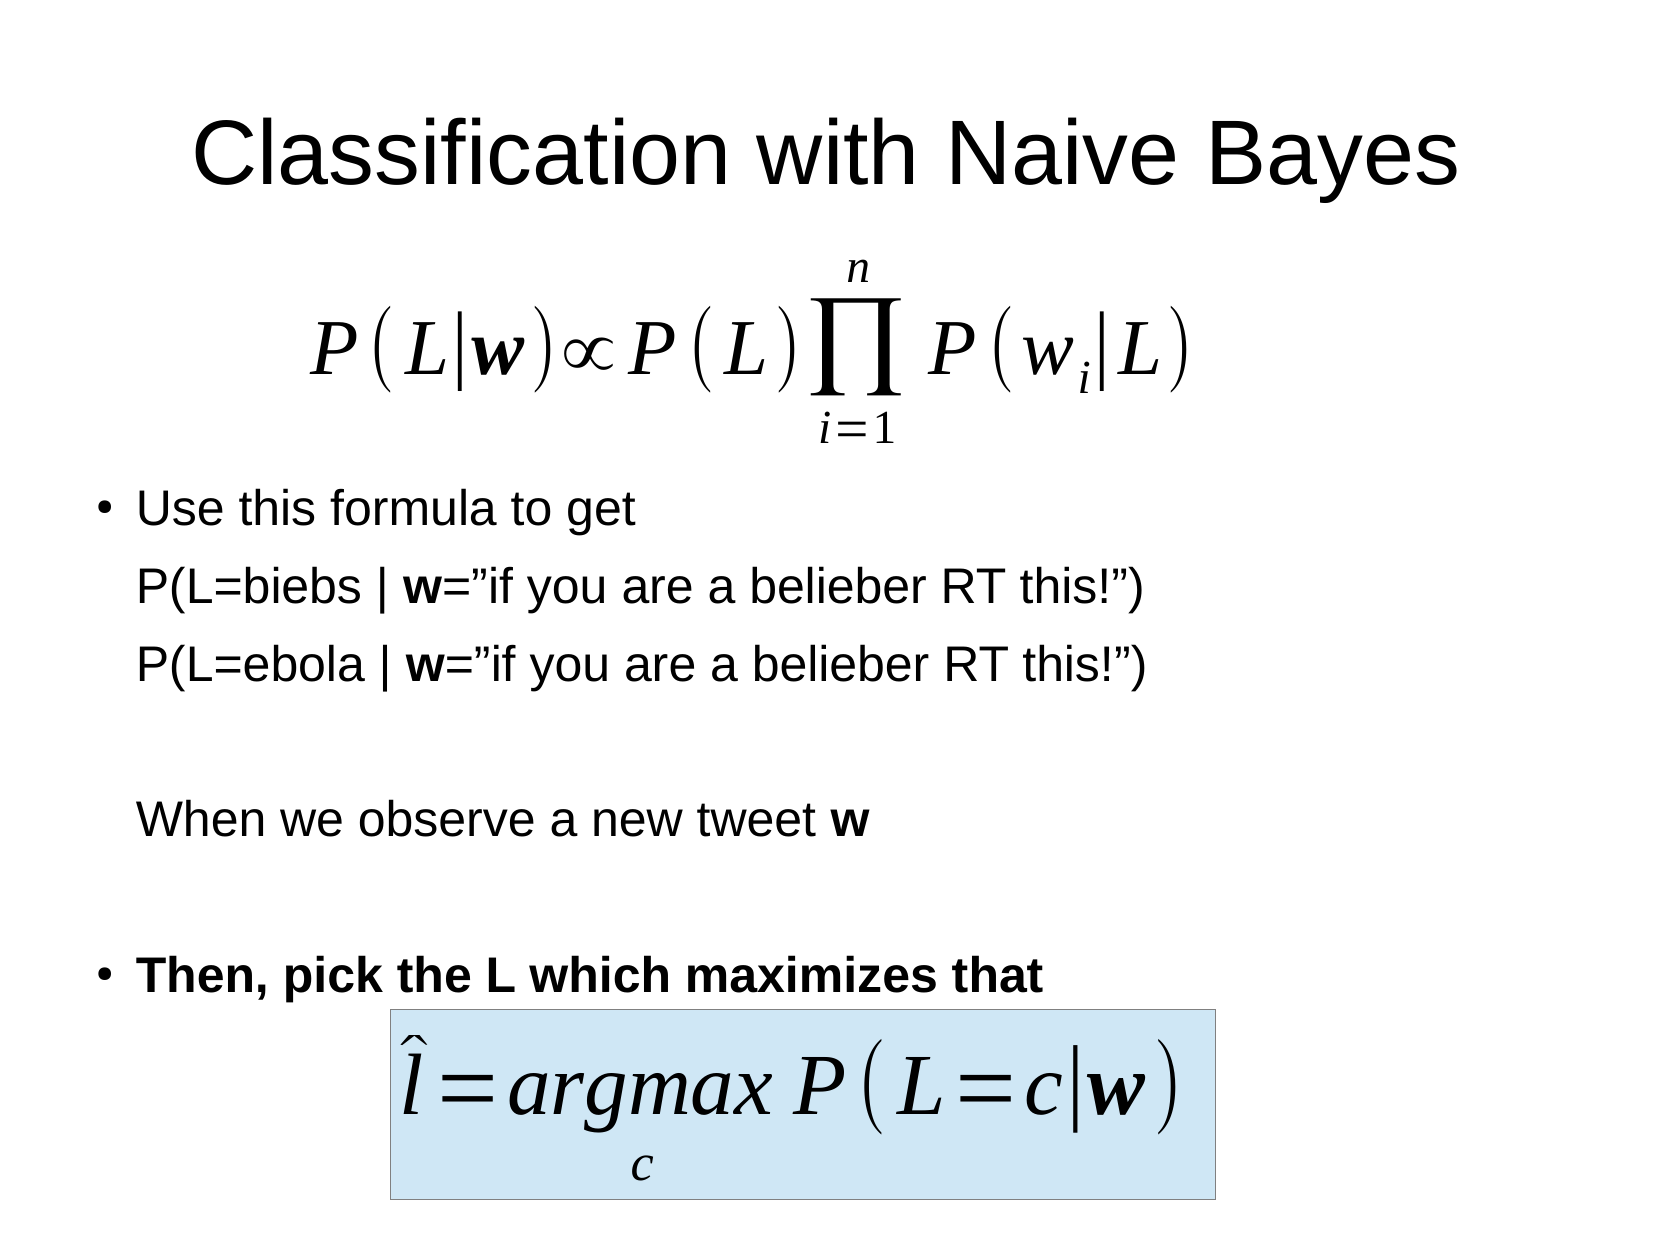

# Classification with Naive Bayes
Use this formula to get
P(L=biebs | w=”if you are a belieber RT this!”)
P(L=ebola | w=”if you are a belieber RT this!”)
When we observe a new tweet w
Then, pick the L which maximizes that